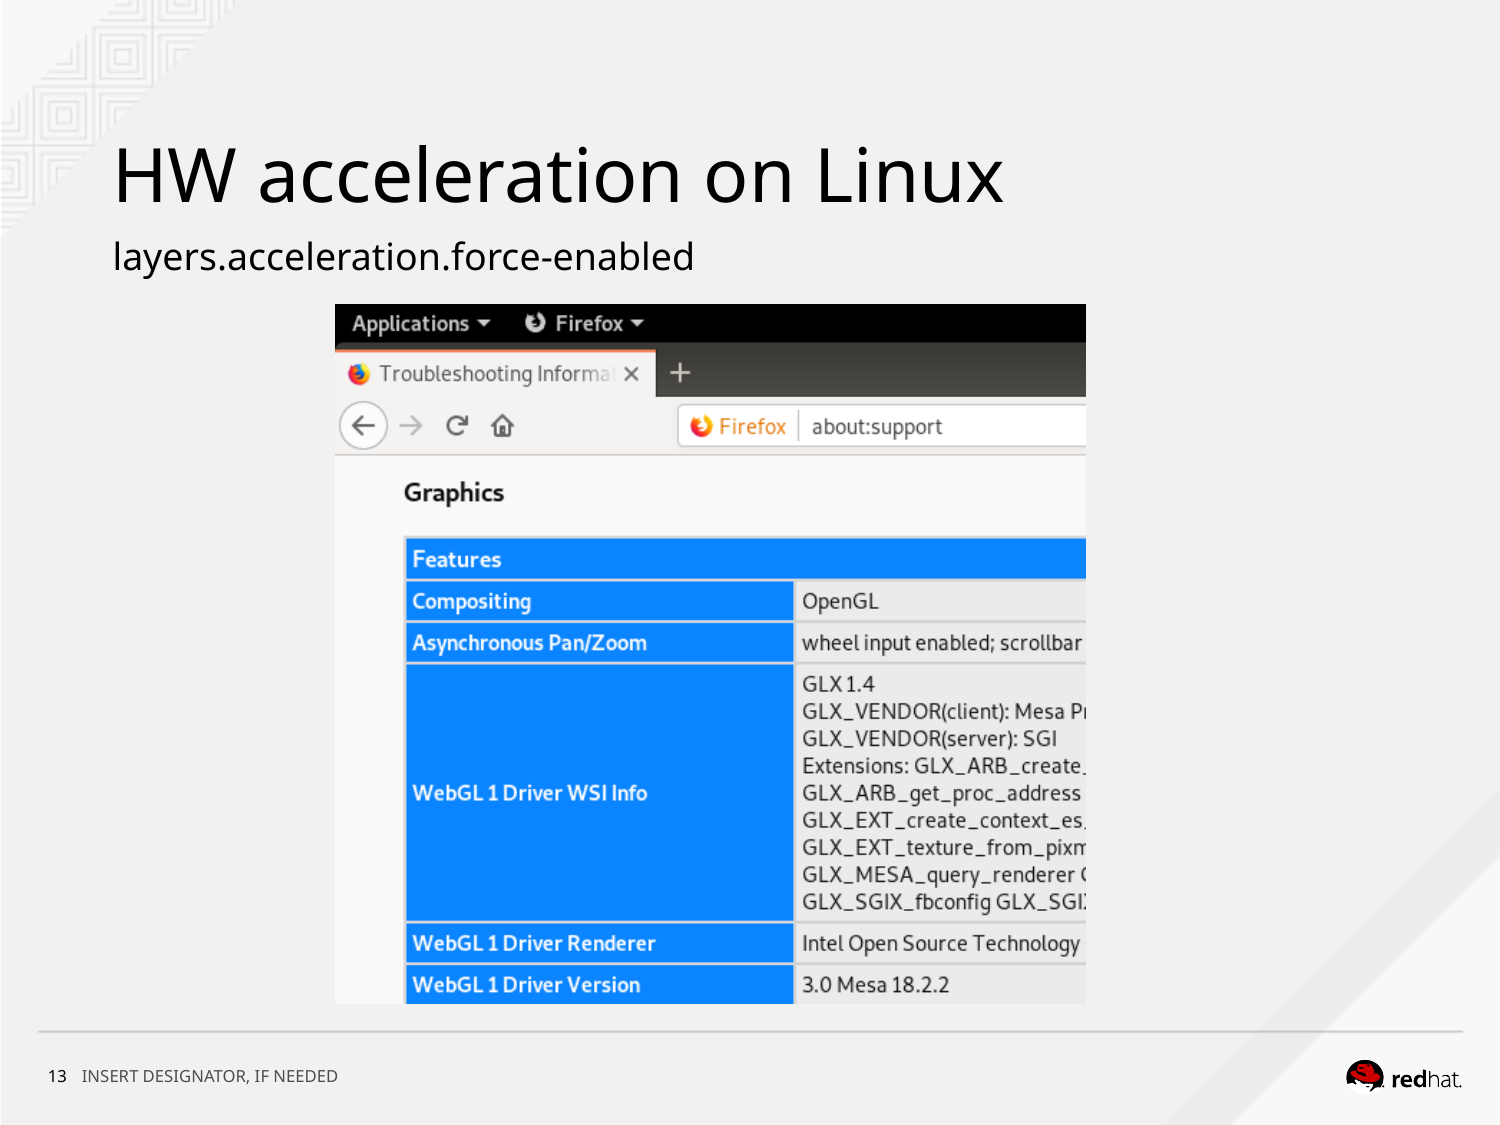

# HW acceleration on Linux
layers.acceleration.force-enabled
13
INSERT DESIGNATOR, IF NEEDED